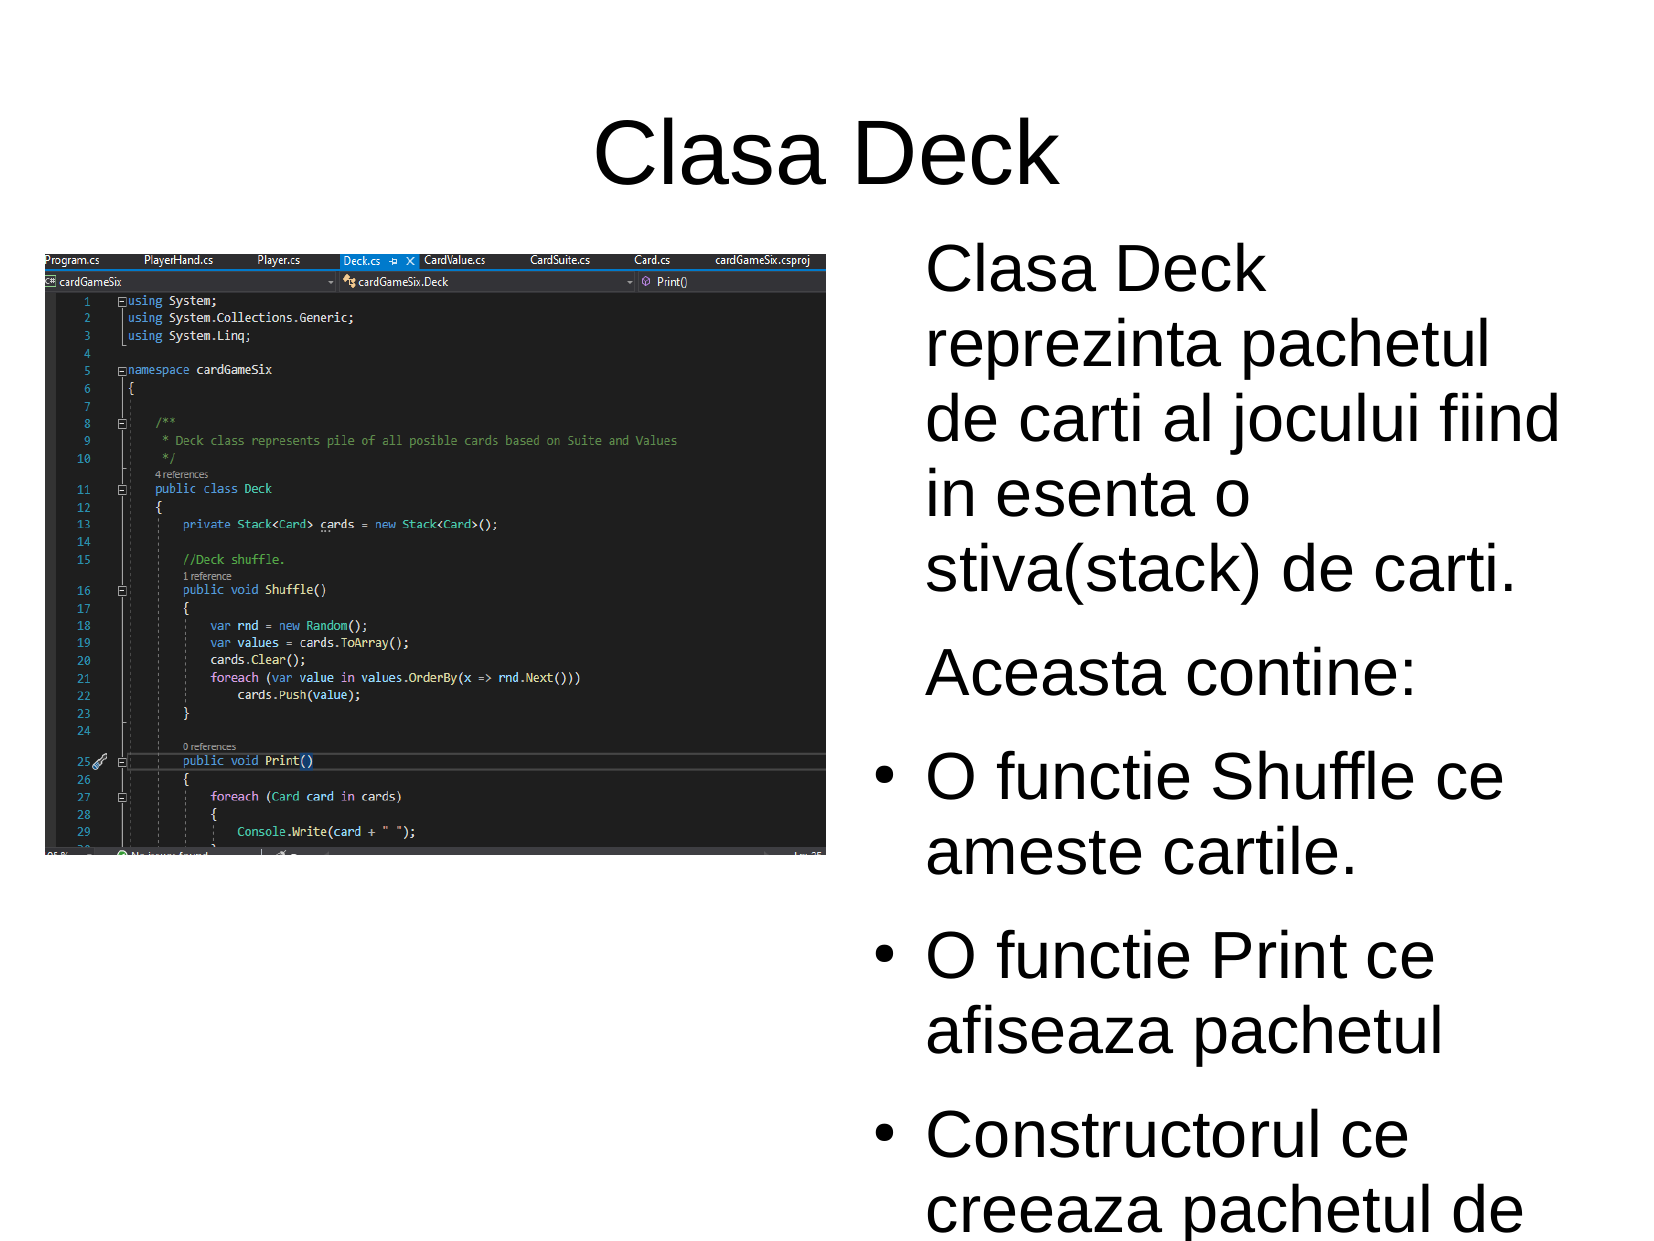

# Clasa Deck
Clasa Deck reprezinta pachetul de carti al jocului fiind in esenta o stiva(stack) de carti.
Aceasta contine:
O functie Shuffle ce ameste cartile.
O functie Print ce afiseaza pachetul
Constructorul ce creeaza pachetul de carti